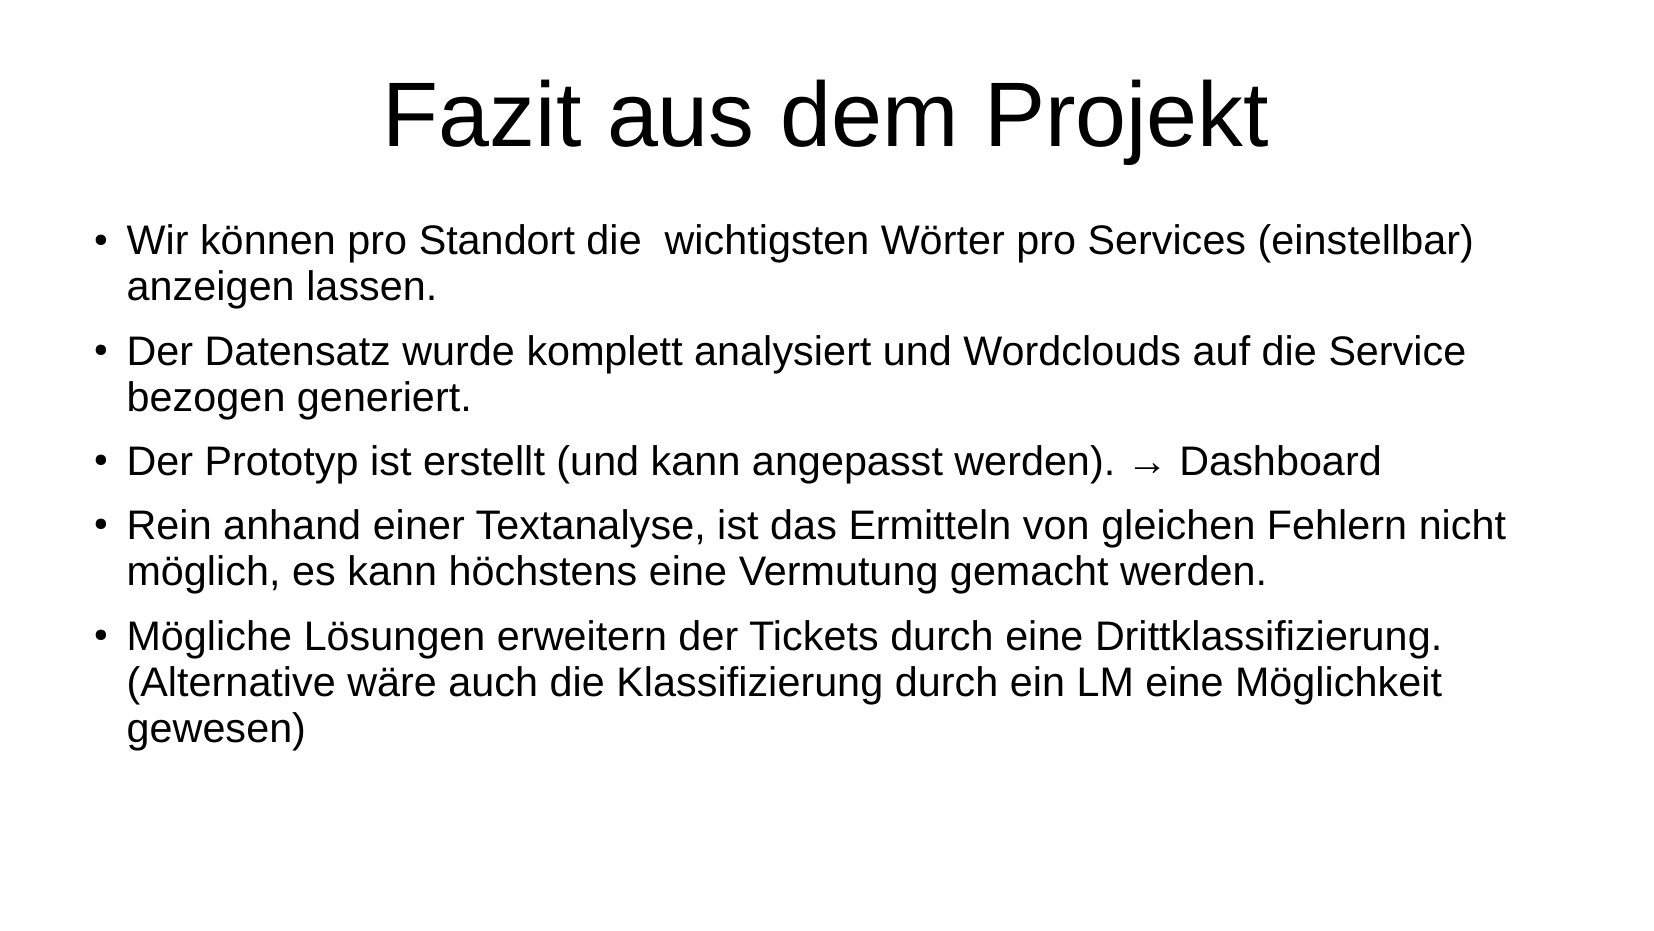

# Fazit aus dem Projekt
Wir können pro Standort die wichtigsten Wörter pro Services (einstellbar) anzeigen lassen.
Der Datensatz wurde komplett analysiert und Wordclouds auf die Service bezogen generiert.
Der Prototyp ist erstellt (und kann angepasst werden). → Dashboard
Rein anhand einer Textanalyse, ist das Ermitteln von gleichen Fehlern nicht möglich, es kann höchstens eine Vermutung gemacht werden.
Mögliche Lösungen erweitern der Tickets durch eine Drittklassifizierung. (Alternative wäre auch die Klassifizierung durch ein LM eine Möglichkeit gewesen)